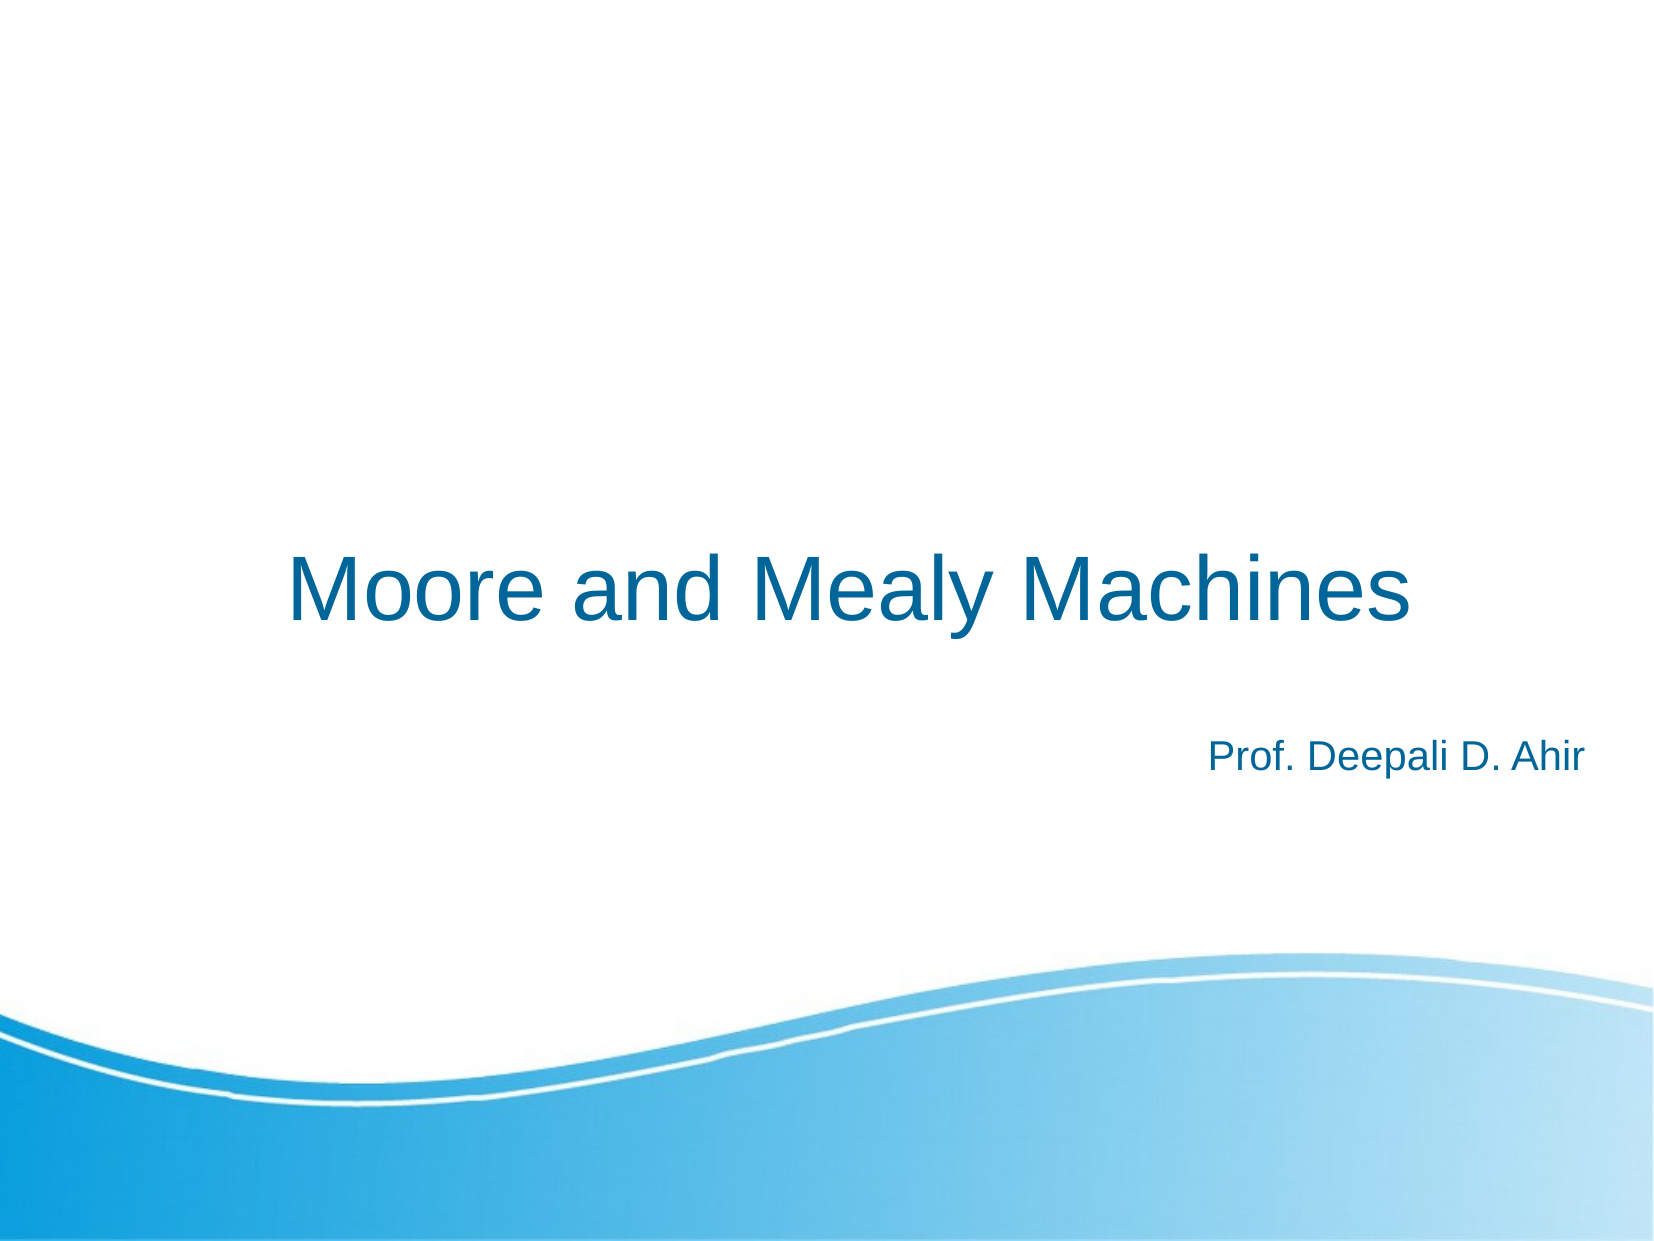

# Moore and Mealy Machines Prof. Deepali D. Ahir